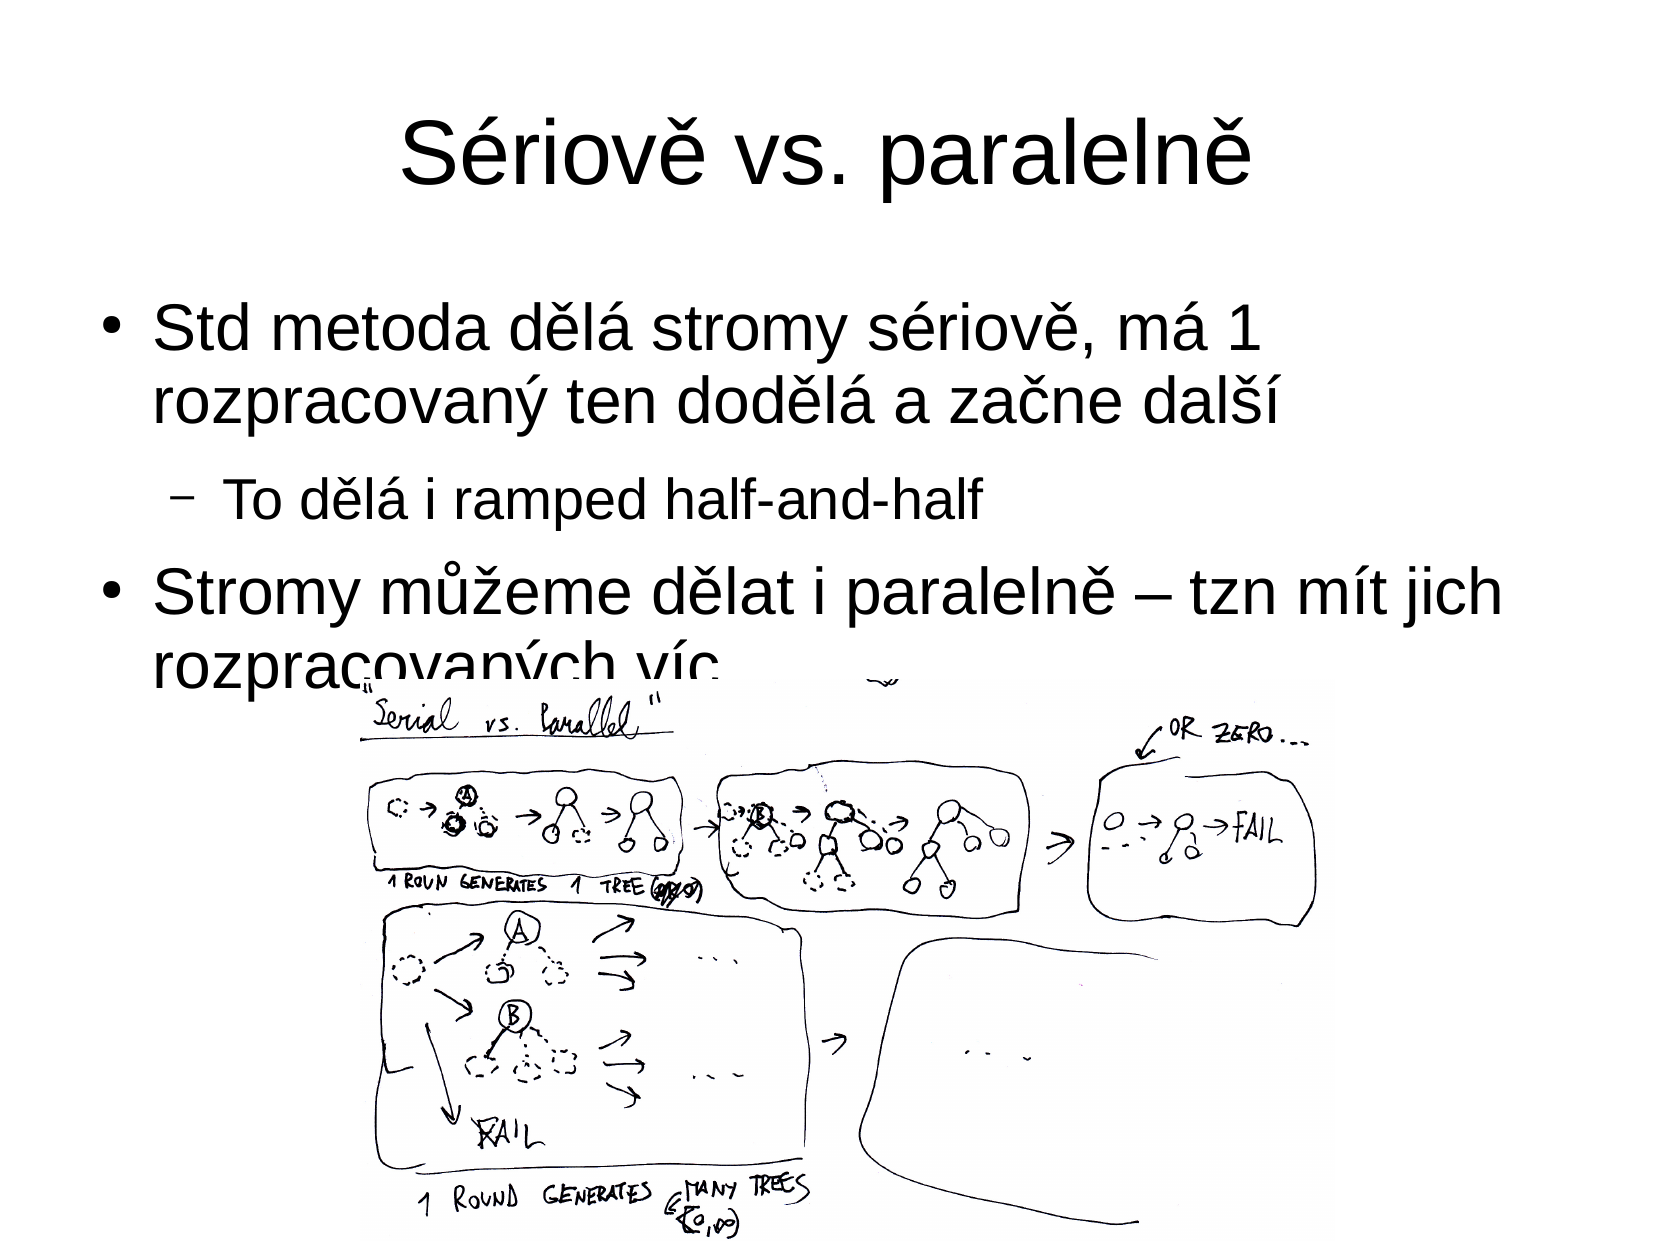

# Sériově vs. paralelně
Std metoda dělá stromy sériově, má 1 rozpracovaný ten dodělá a začne další
To dělá i ramped half-and-half
Stromy můžeme dělat i paralelně – tzn mít jich rozpracovaných víc